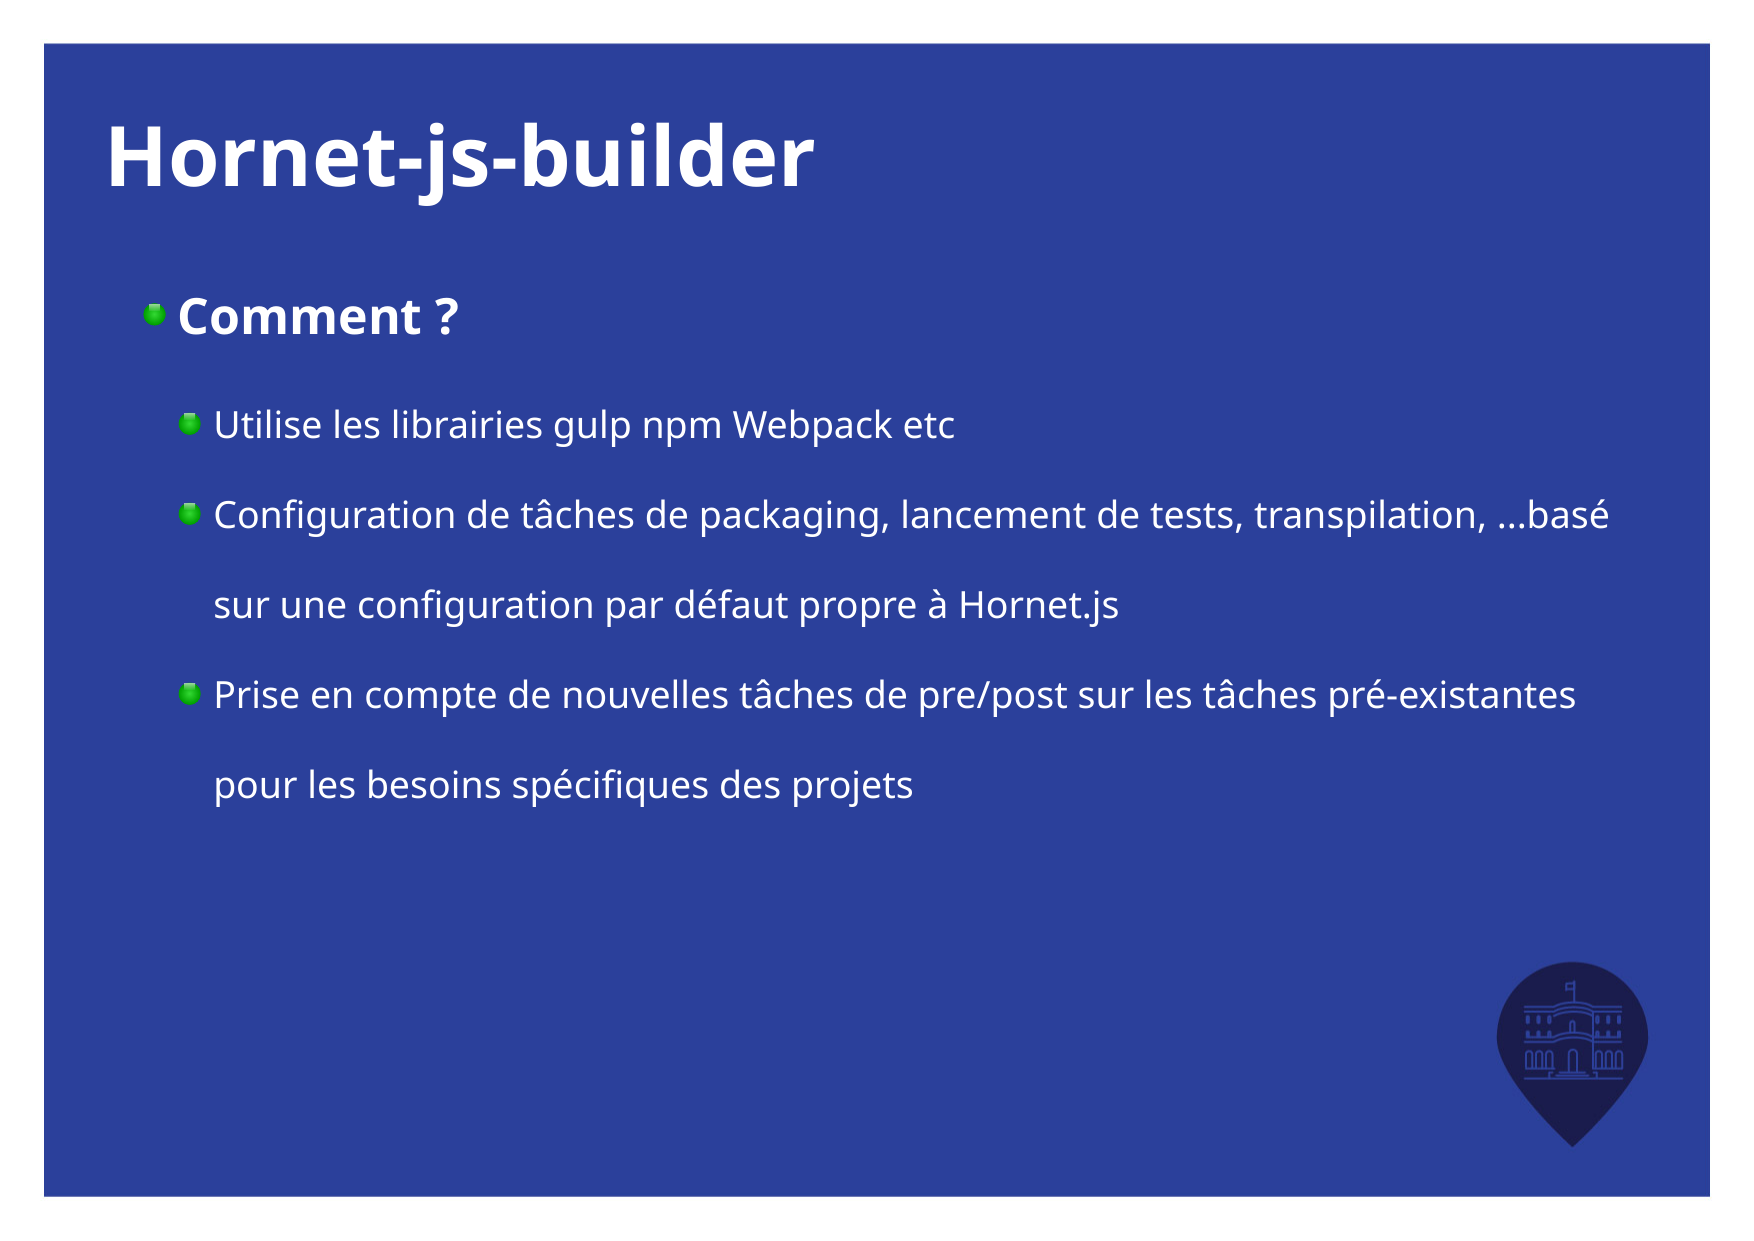

# Hornet-js-builder
Comment ?
Utilise les librairies gulp npm Webpack etc
Configuration de tâches de packaging, lancement de tests, transpilation, ...basé sur une configuration par défaut propre à Hornet.js
Prise en compte de nouvelles tâches de pre/post sur les tâches pré-existantes pour les besoins spécifiques des projets